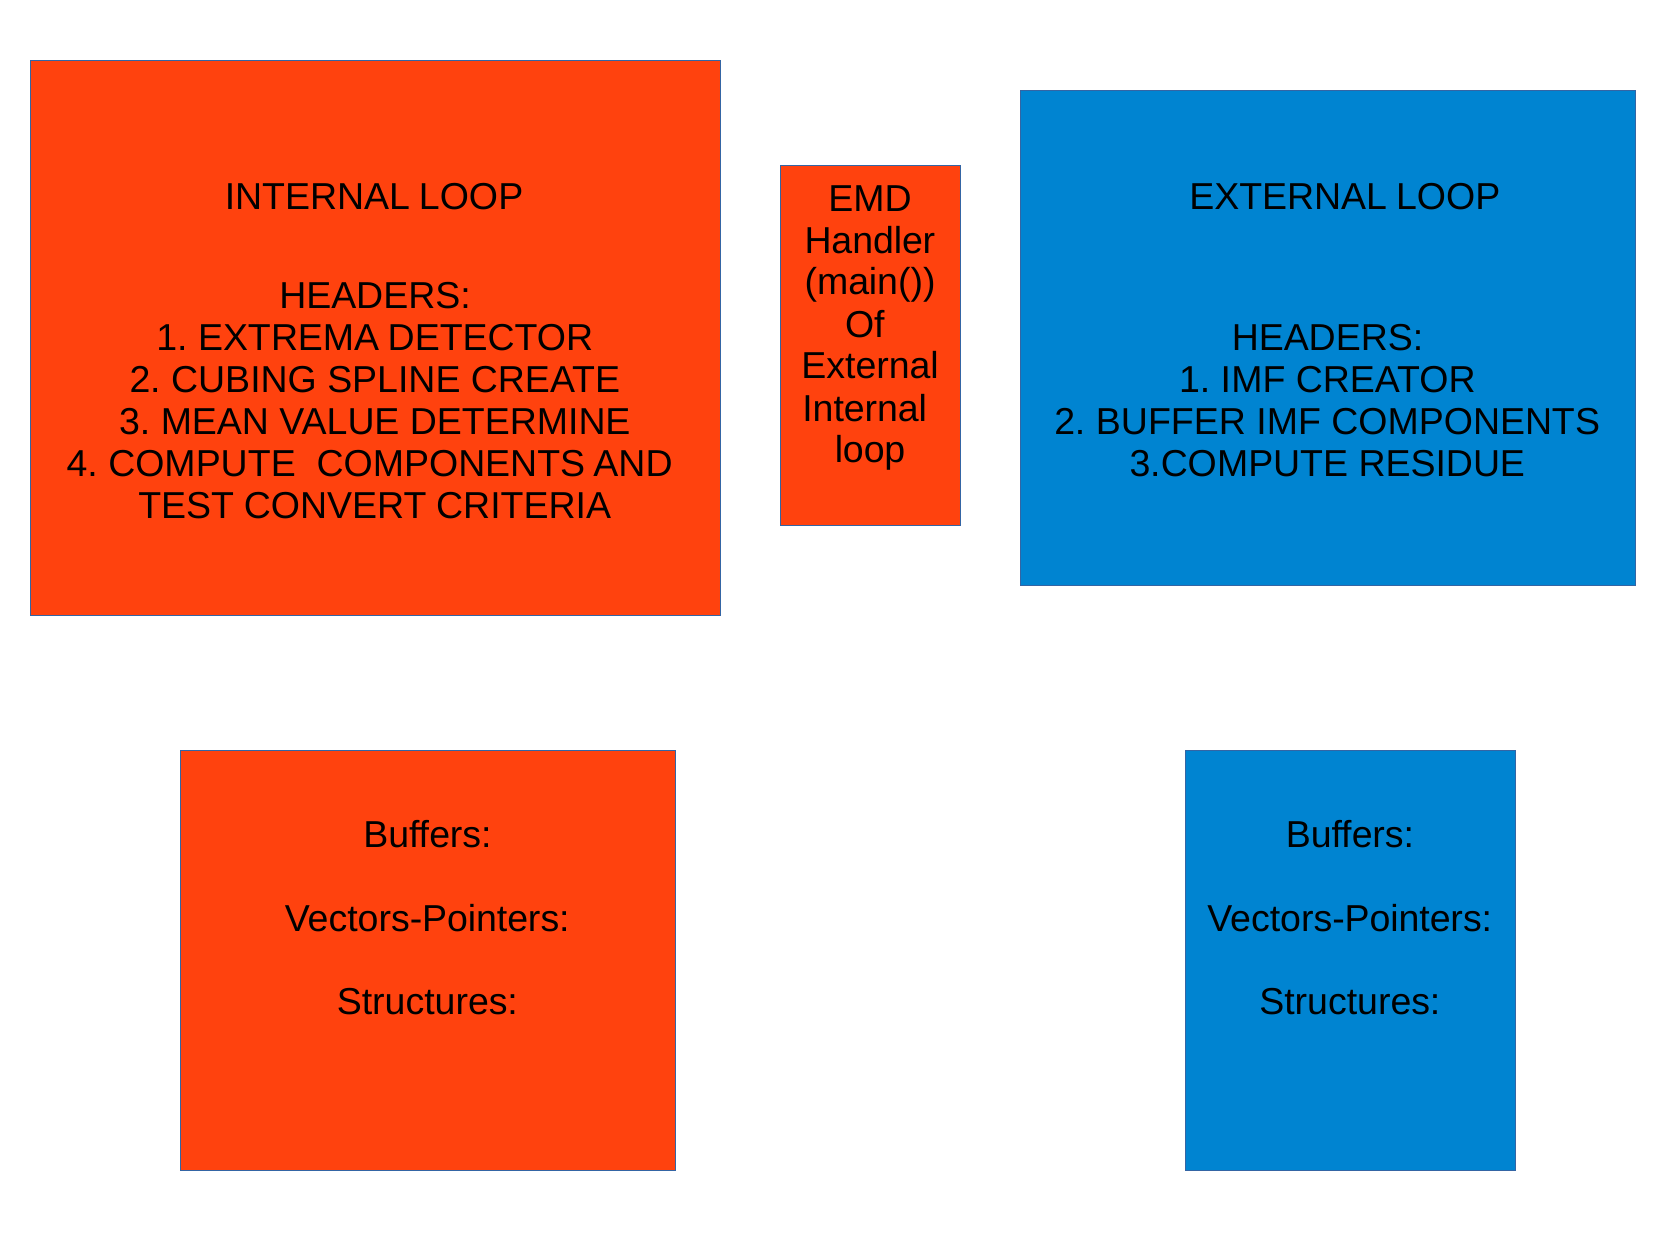

HEADERS:
1. EXTREMA DETECTOR
2. CUBING SPLINE CREATE
3. MEAN VALUE DETERMINE
4. COMPUTE COMPONENTS AND
TEST CONVERT CRITERIA
HEADERS:
1. IMF CREATOR
2. BUFFER IMF COMPONENTS
3.COMPUTE RESIDUE
EMD
Handler
(main())
Of
External
Internal
loop
EXTERNAL LOOP
INTERNAL LOOP
Buffers:
Vectors-Pointers:
Structures:
Buffers:
Vectors-Pointers:
Structures: